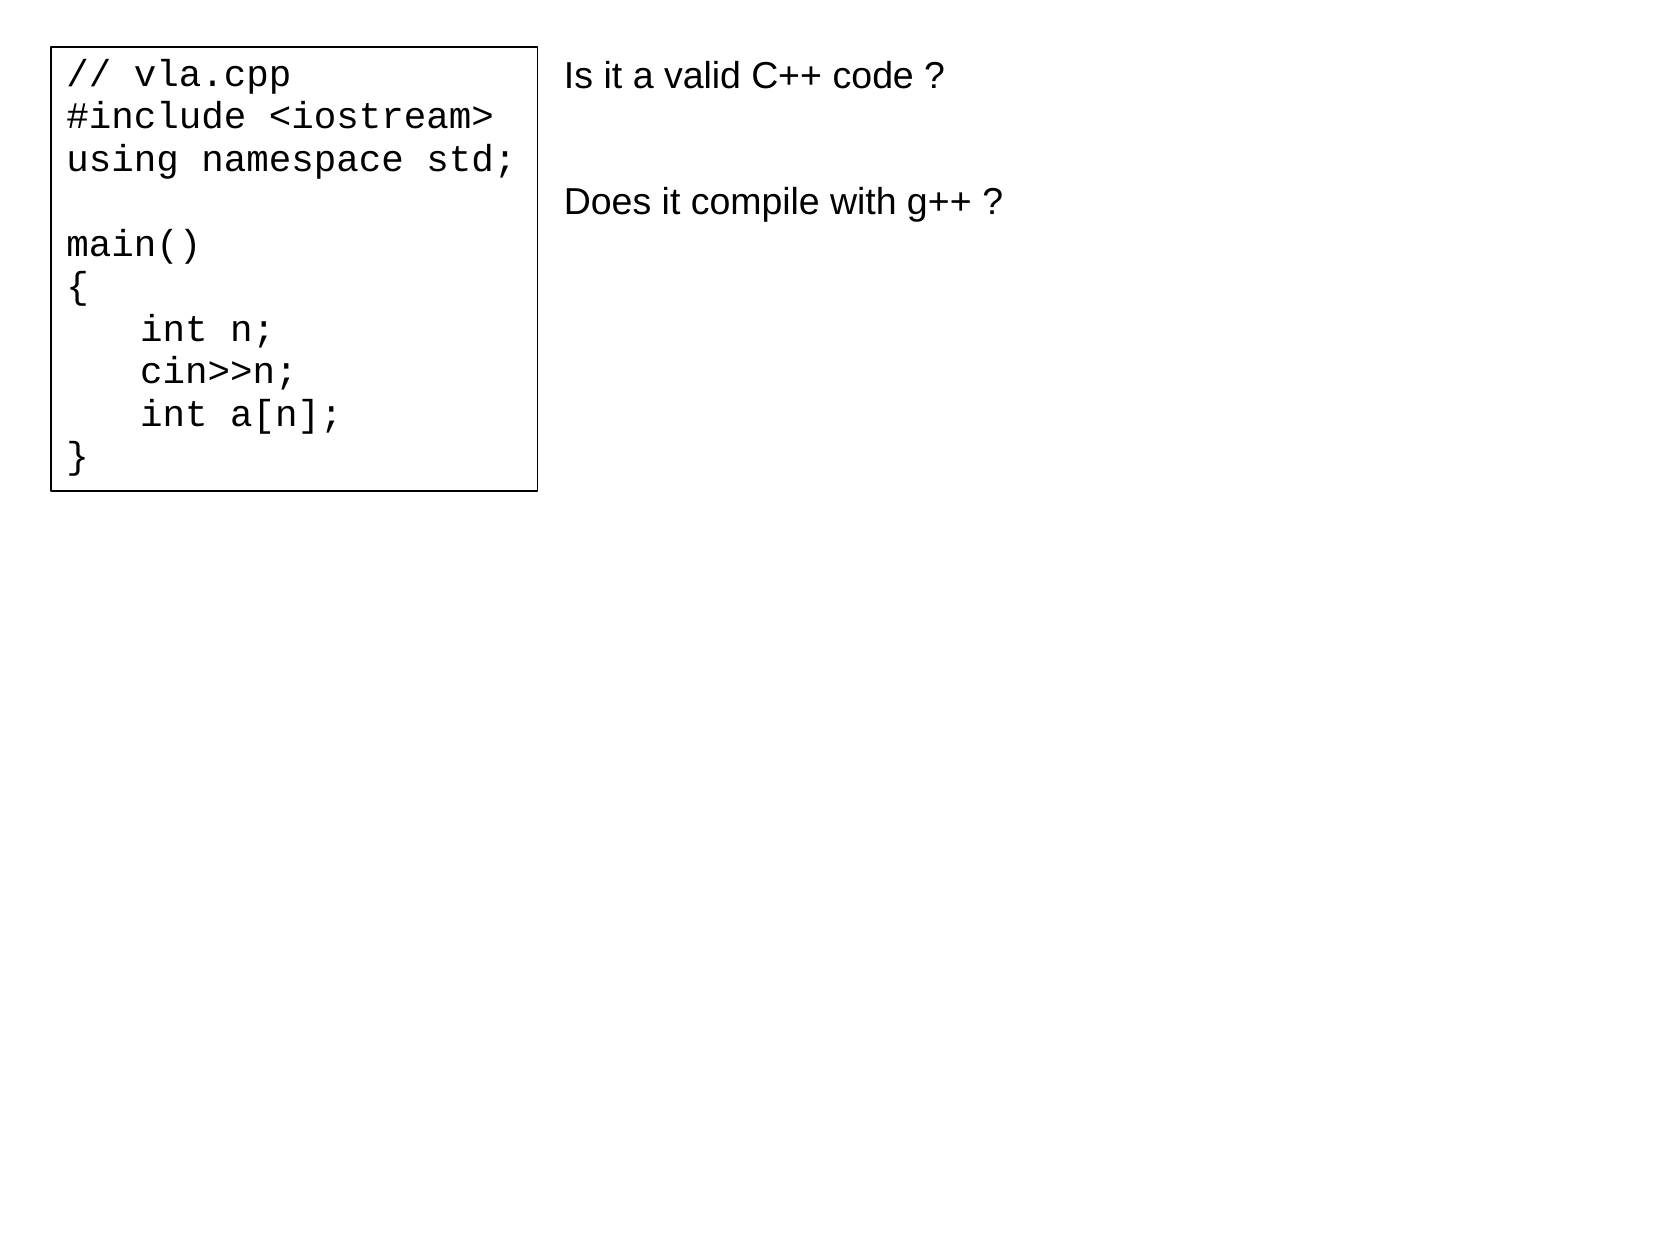

// vla.cpp
#include <iostream>
using namespace std;
main()
{
	int n;
	cin>>n;
	int a[n];
}
Is it a valid C++ code ?
Does it compile with g++ ?